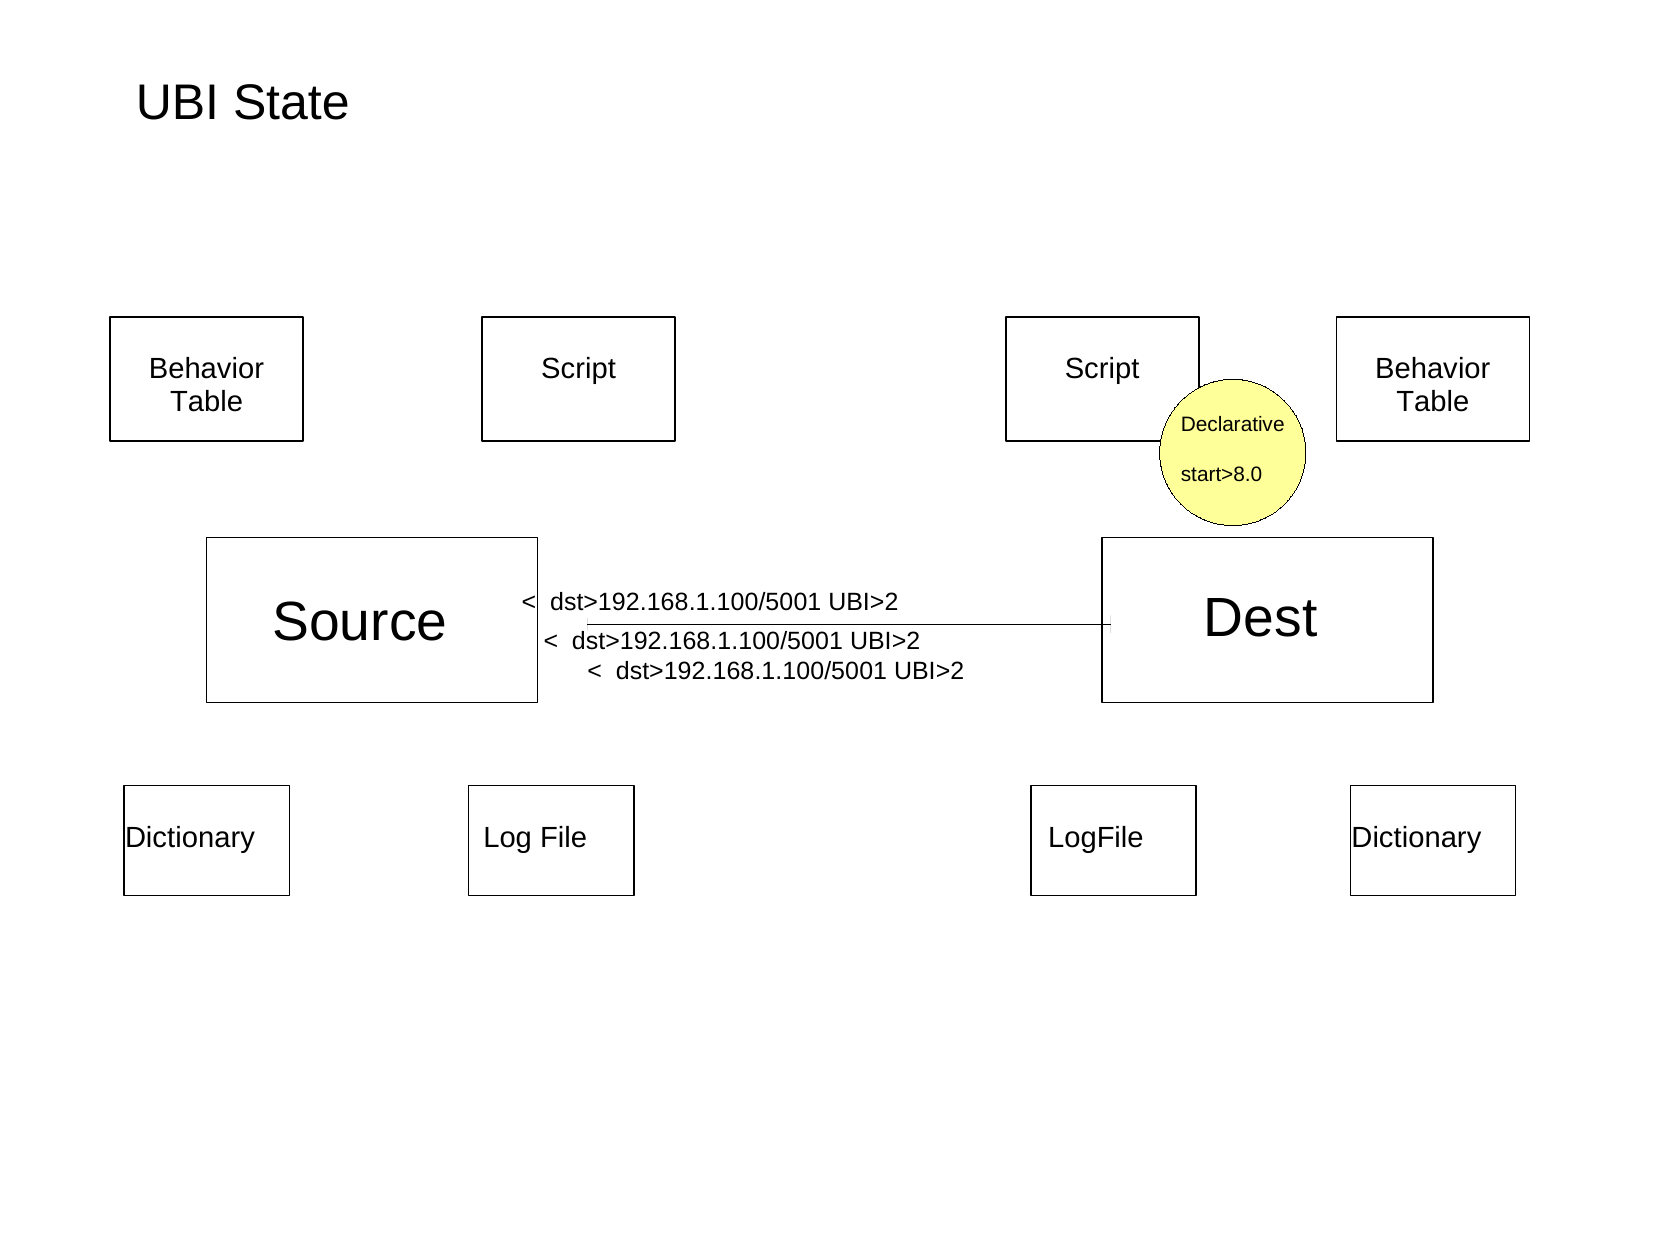

#
UBI State
Behavior Table
Script
Script
Behavior Table
Declarative
start>8.0
Dest
Source
< dst>192.168.1.100/5001 UBI>2
< dst>192.168.1.100/5001 UBI>2
< dst>192.168.1.100/5001 UBI>2
Dictionary
Log File
LogFile
Dictionary